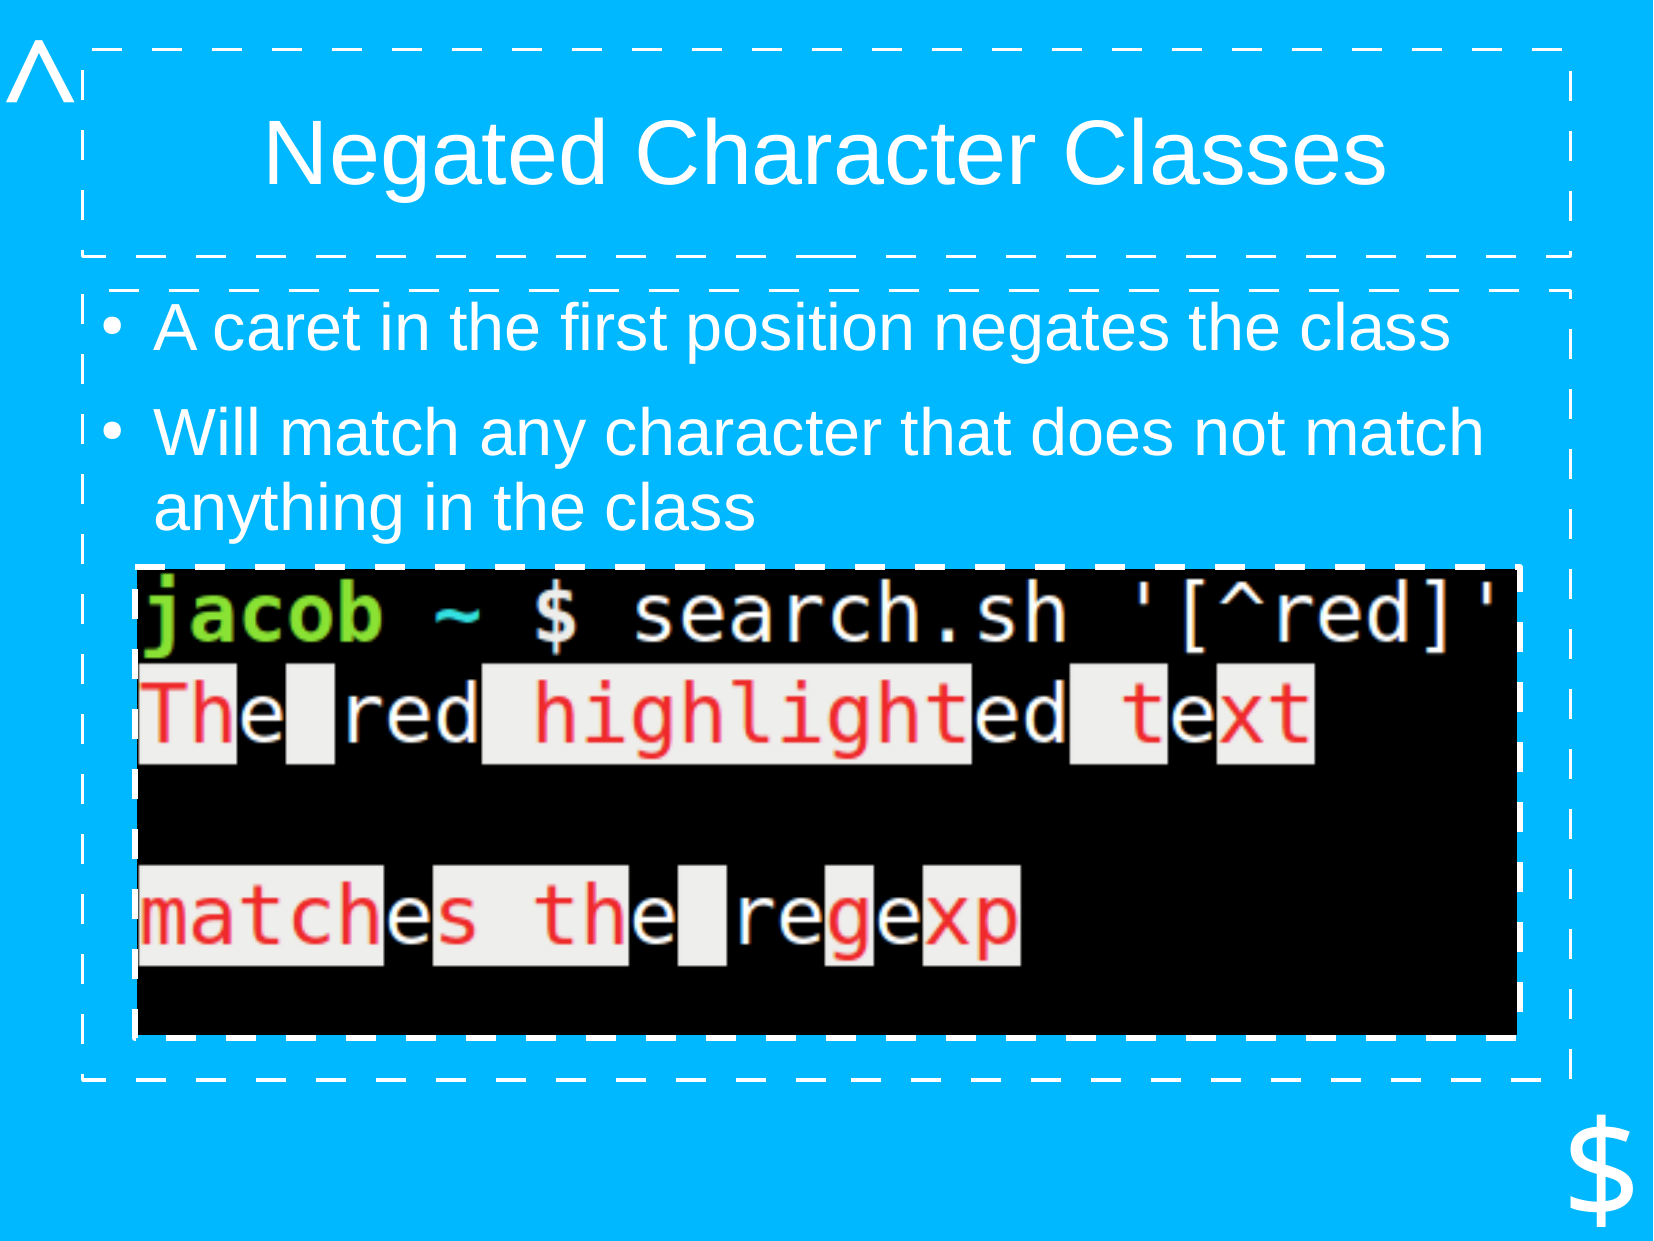

# Negated Character Classes
A caret in the first position negates the class
Will match any character that does not match anything in the class